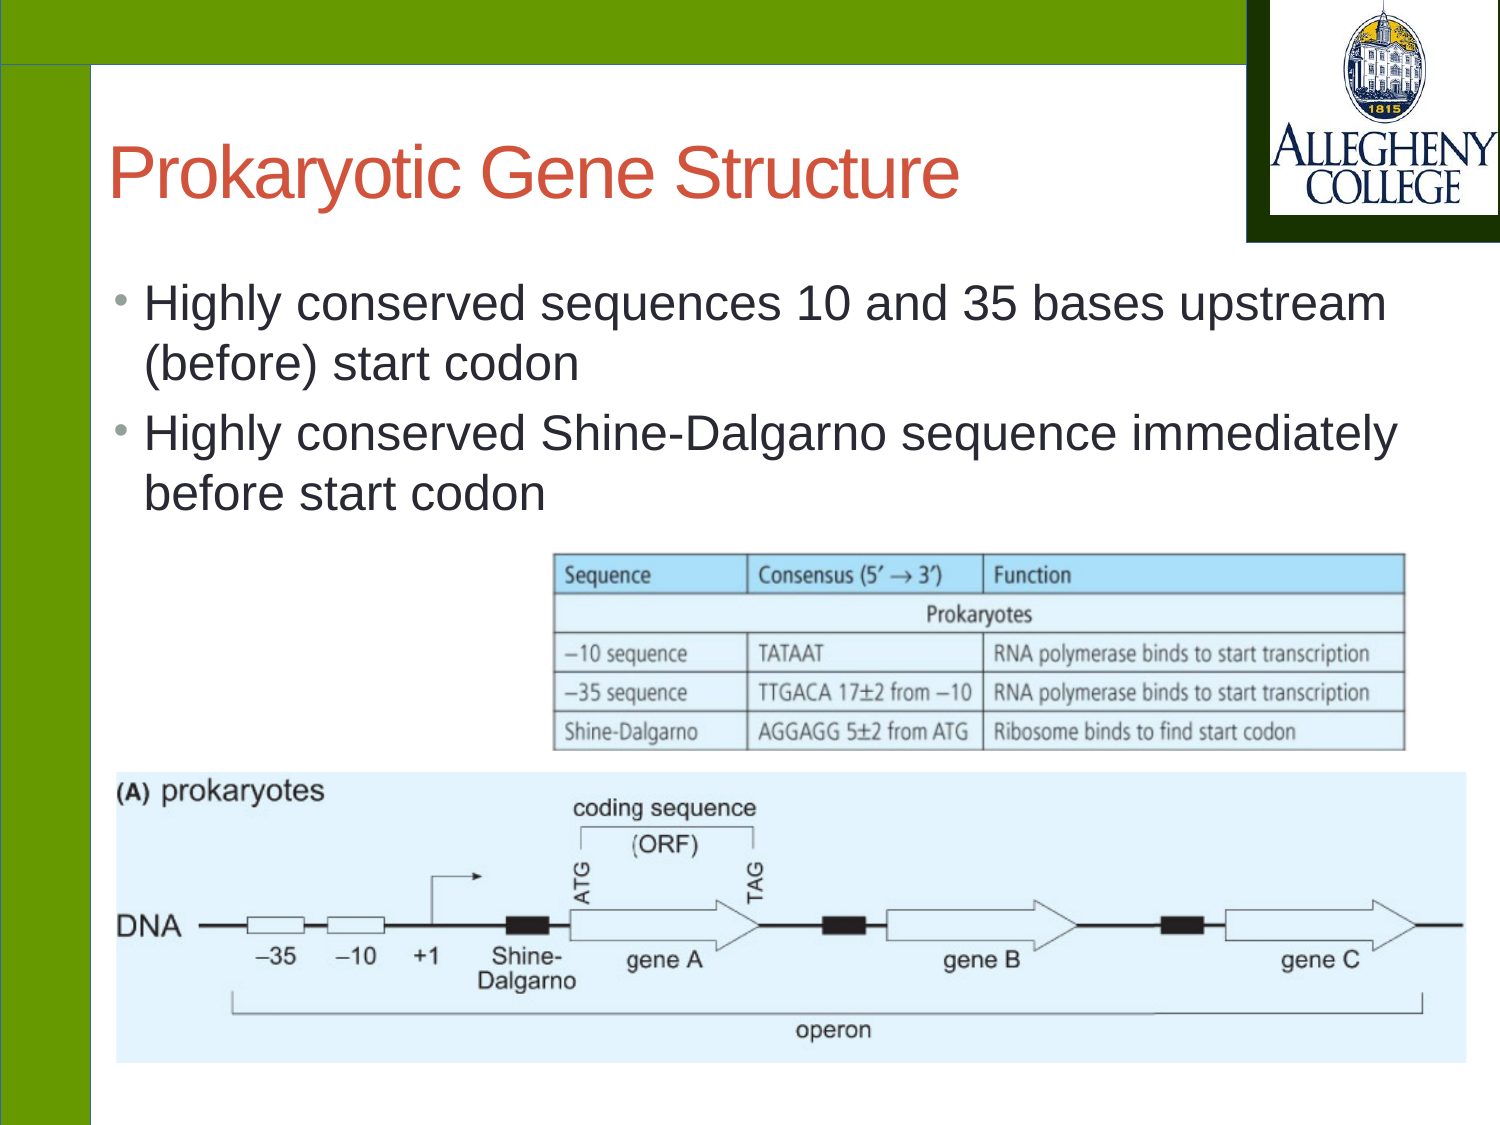

# Prokaryotic Gene Structure
Highly conserved sequences 10 and 35 bases upstream (before) start codon
Highly conserved Shine-Dalgarno sequence immediately before start codon